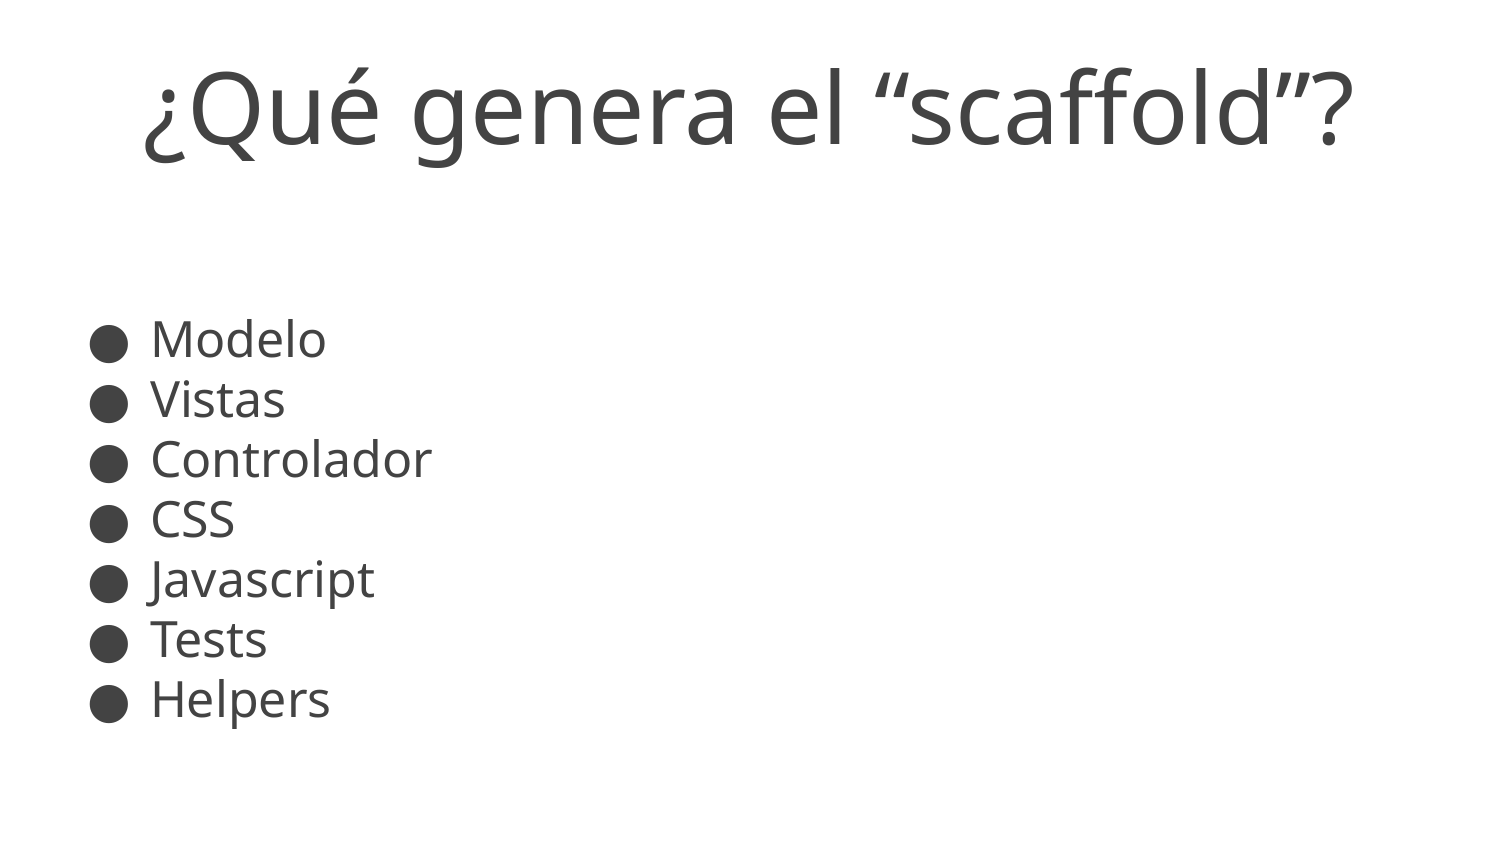

¿Qué genera el “scaffold”?
Modelo
Vistas
Controlador
CSS
Javascript
Tests
Helpers